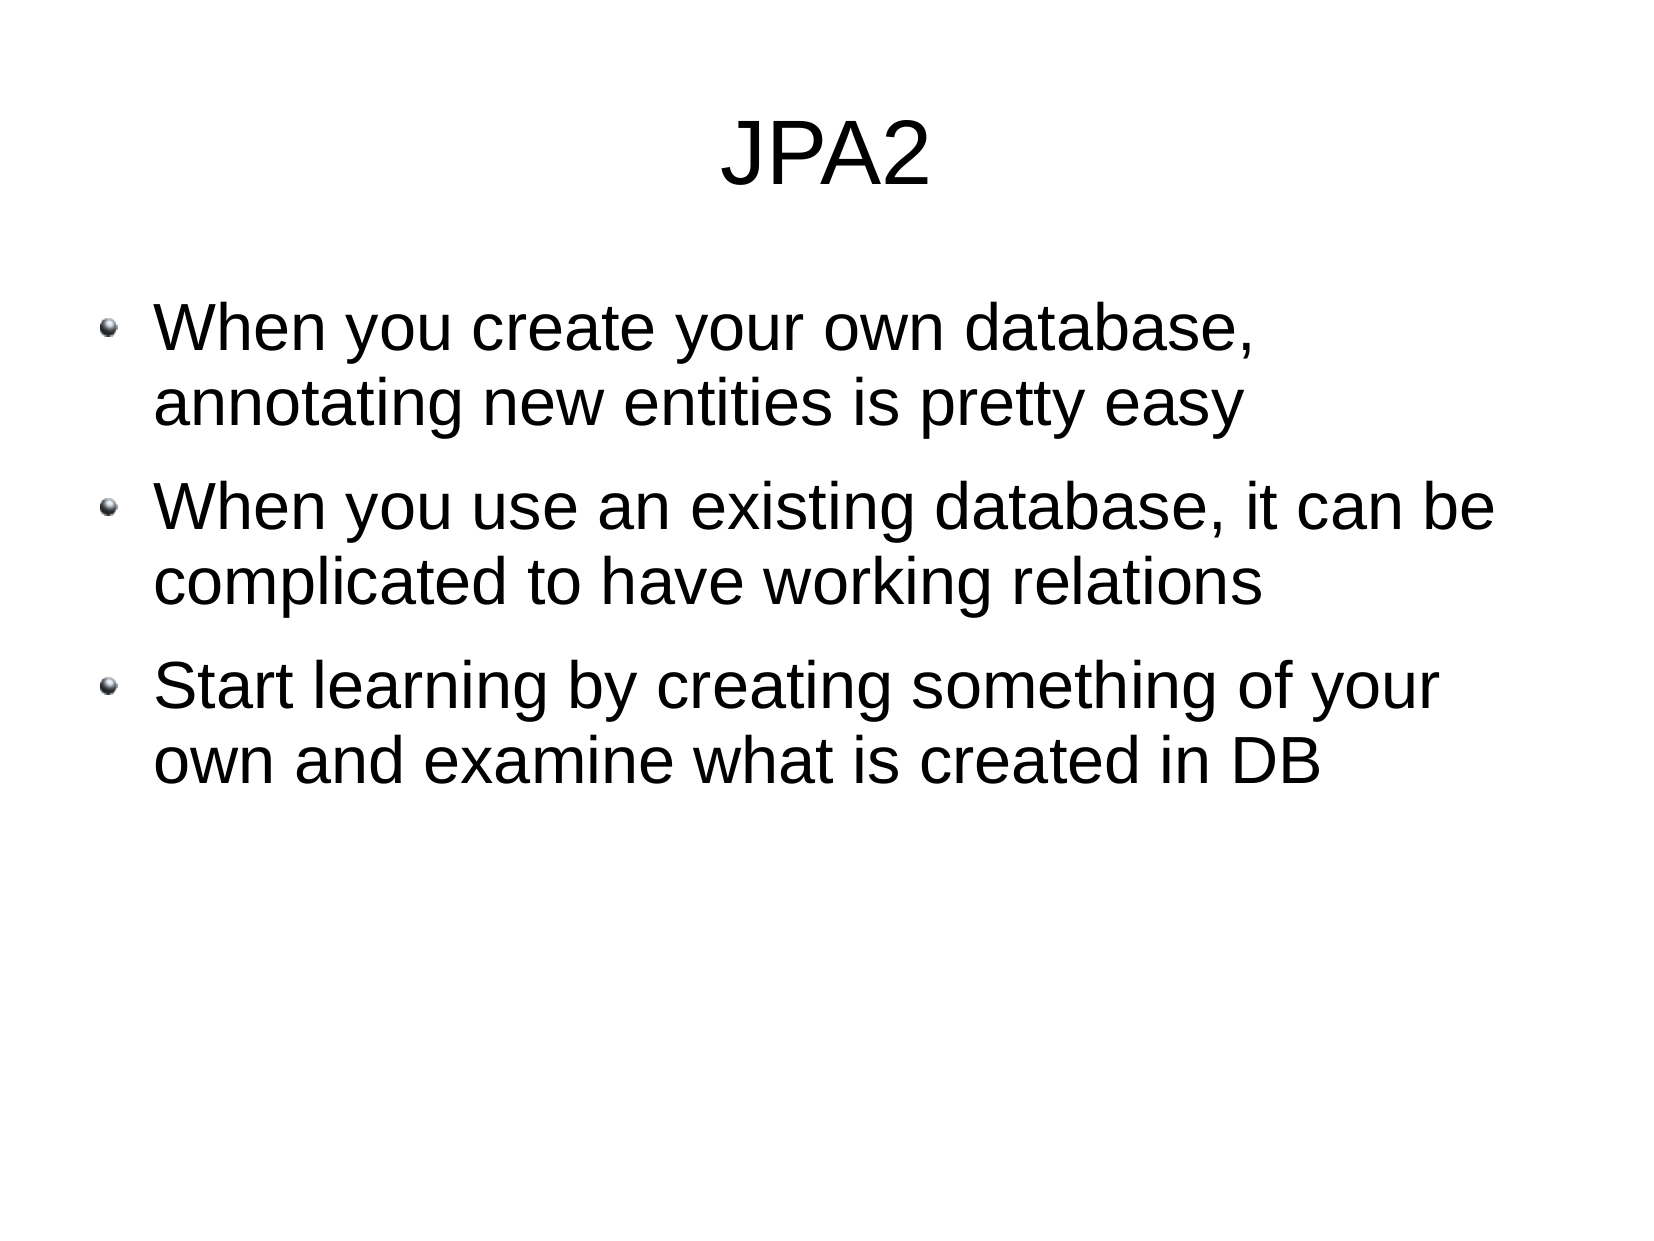

# JPA2
When you create your own database, annotating new entities is pretty easy
When you use an existing database, it can be complicated to have working relations
Start learning by creating something of your own and examine what is created in DB